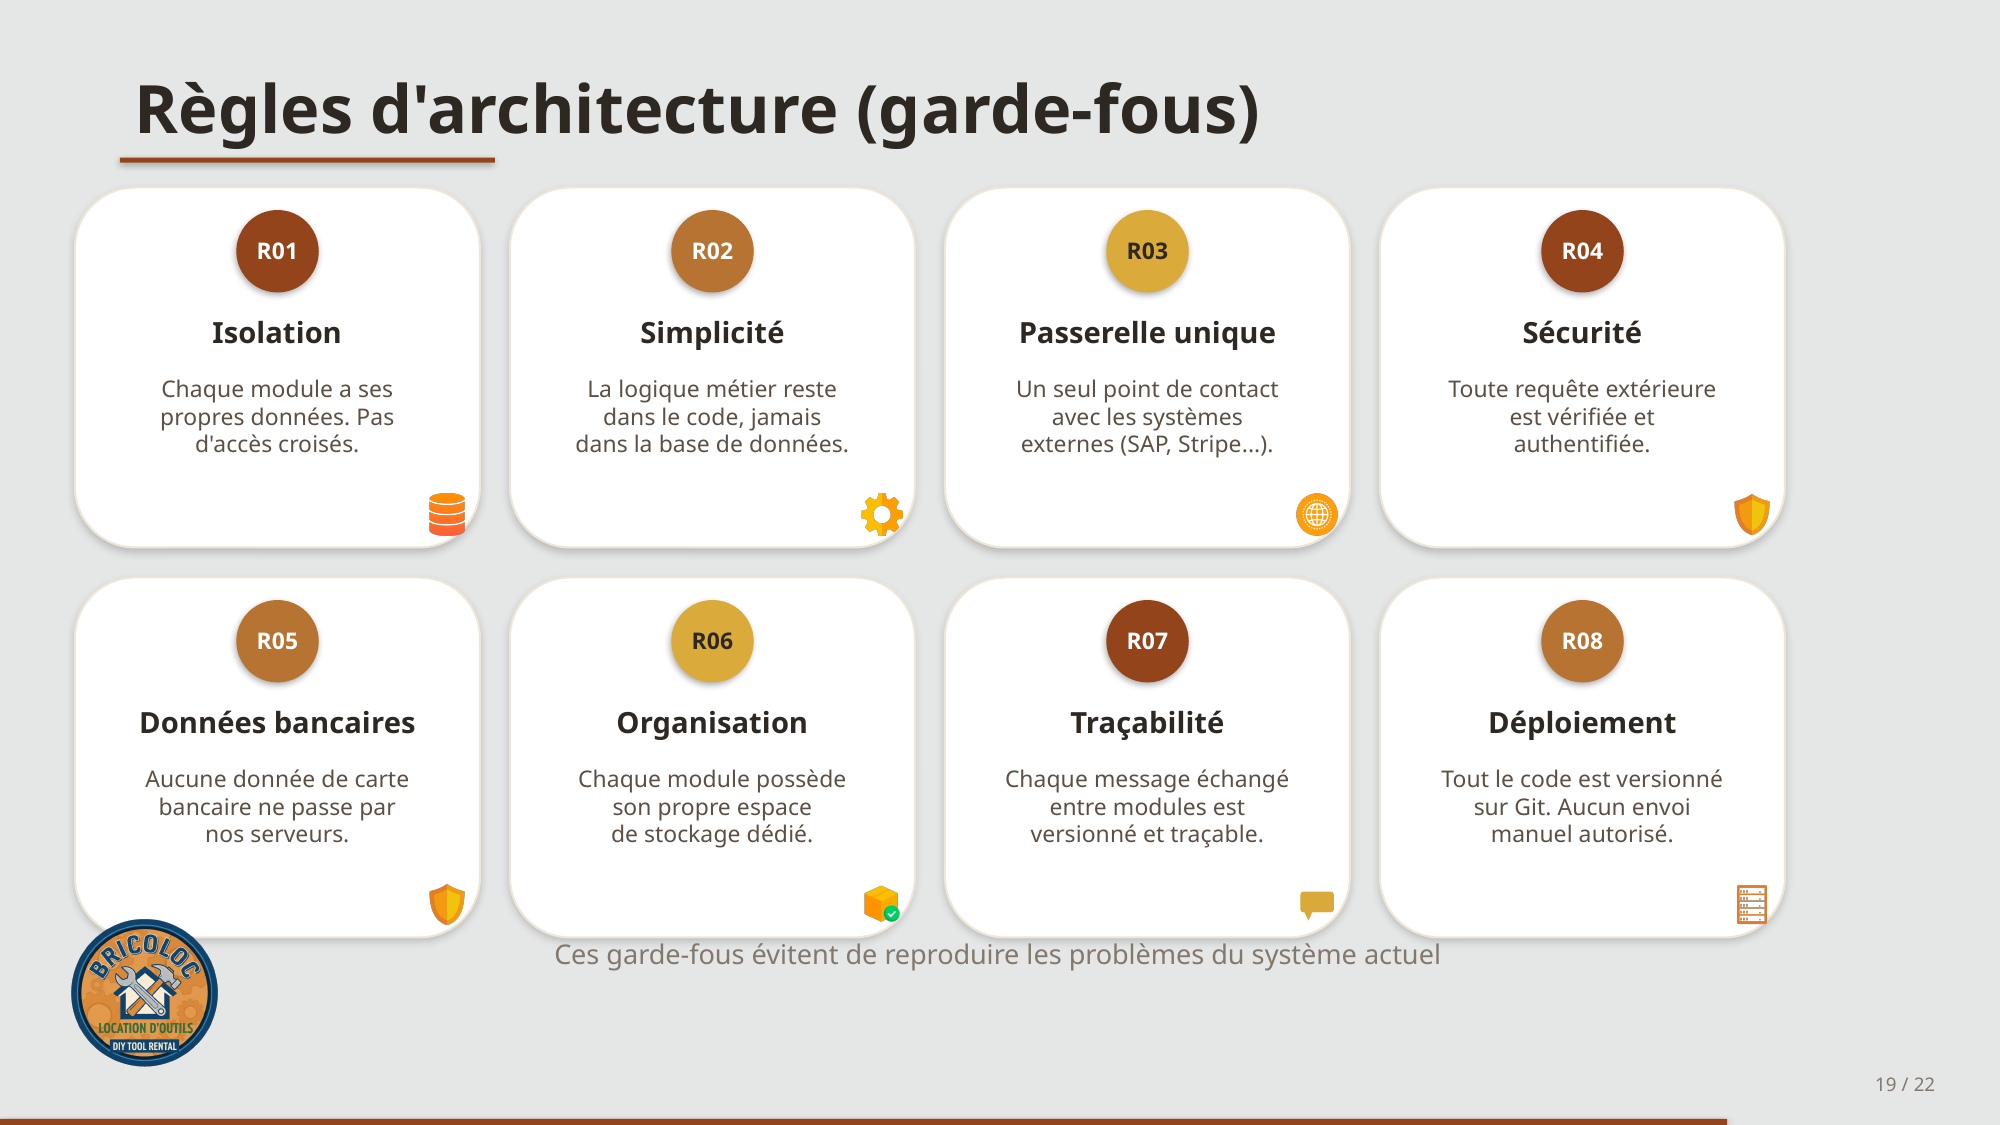

Règles d'architecture (garde-fous)
R01
R02
R03
R04
Isolation
Simplicité
Passerelle unique
Sécurité
Chaque module a ses
propres données. Pas
d'accès croisés.
La logique métier reste
dans le code, jamais
dans la base de données.
Un seul point de contact
avec les systèmes
externes (SAP, Stripe...).
Toute requête extérieure
est vérifiée et
authentifiée.
R05
R06
R07
R08
Données bancaires
Organisation
Traçabilité
Déploiement
Aucune donnée de carte
bancaire ne passe par
nos serveurs.
Chaque module possède
son propre espace
de stockage dédié.
Chaque message échangé
entre modules est
versionné et traçable.
Tout le code est versionné
sur Git. Aucun envoi
manuel autorisé.
Ces garde-fous évitent de reproduire les problèmes du système actuel
19 / 22